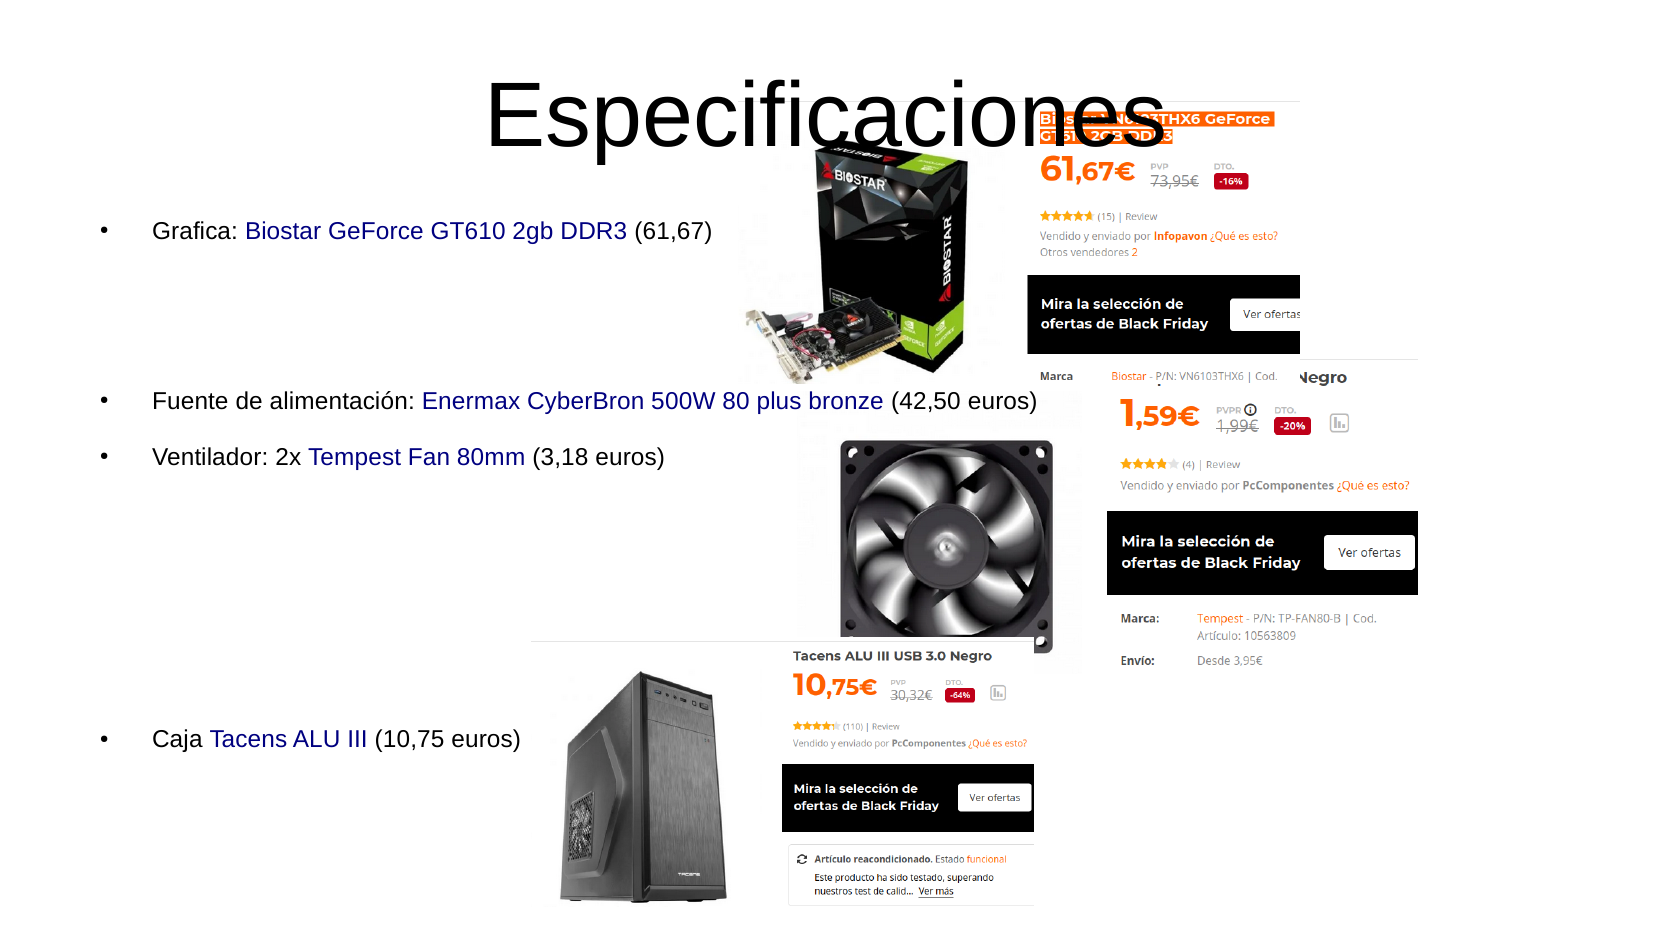

# Especificaciones
Grafica: Biostar GeForce GT610 2gb DDR3 (61,67)
Fuente de alimentación: Enermax CyberBron 500W 80 plus bronze (42,50 euros)
Ventilador: 2x Tempest Fan 80mm (3,18 euros)
Caja Tacens ALU III (10,75 euros)